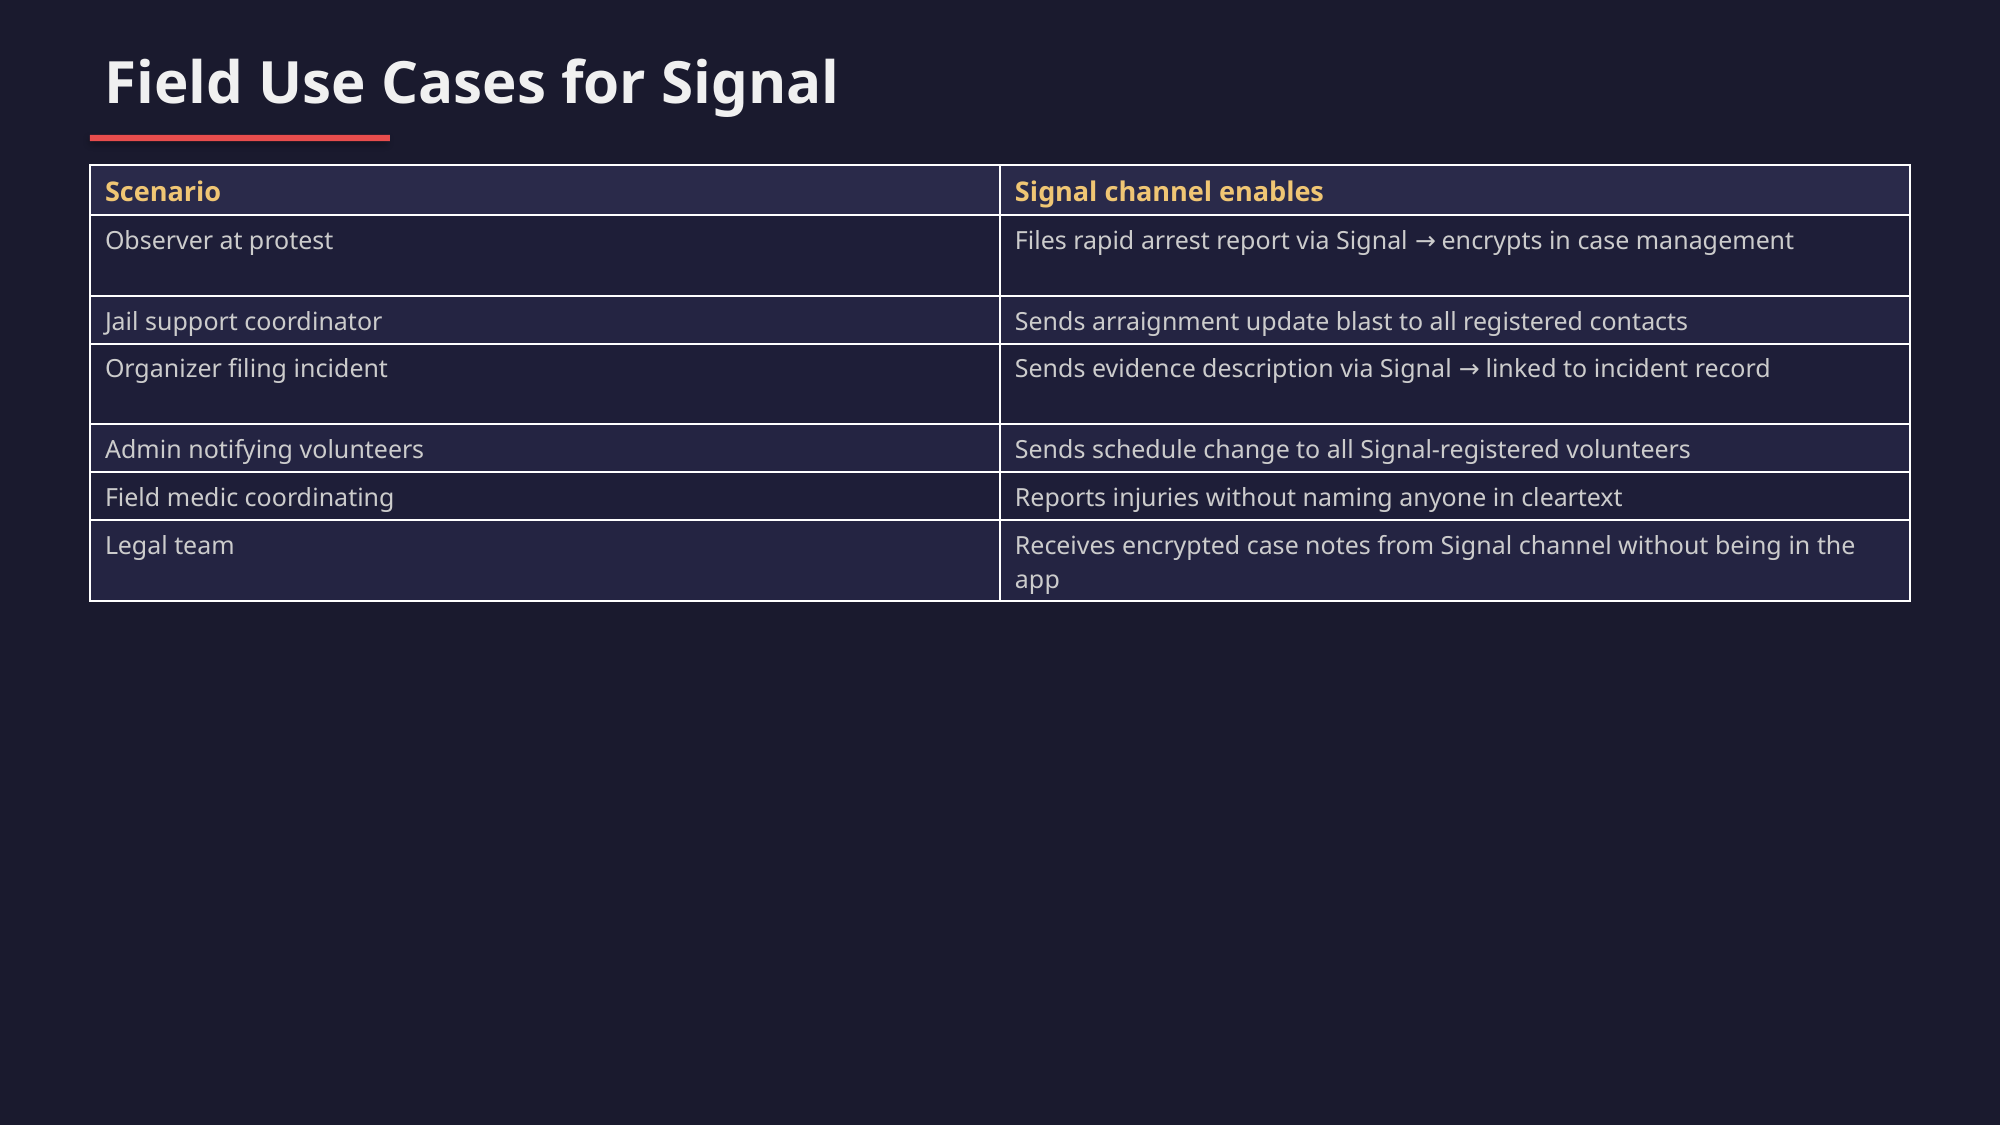

Field Use Cases for Signal
| Scenario | Signal channel enables |
| --- | --- |
| Observer at protest | Files rapid arrest report via Signal → encrypts in case management |
| Jail support coordinator | Sends arraignment update blast to all registered contacts |
| Organizer filing incident | Sends evidence description via Signal → linked to incident record |
| Admin notifying volunteers | Sends schedule change to all Signal-registered volunteers |
| Field medic coordinating | Reports injuries without naming anyone in cleartext |
| Legal team | Receives encrypted case notes from Signal channel without being in the app |